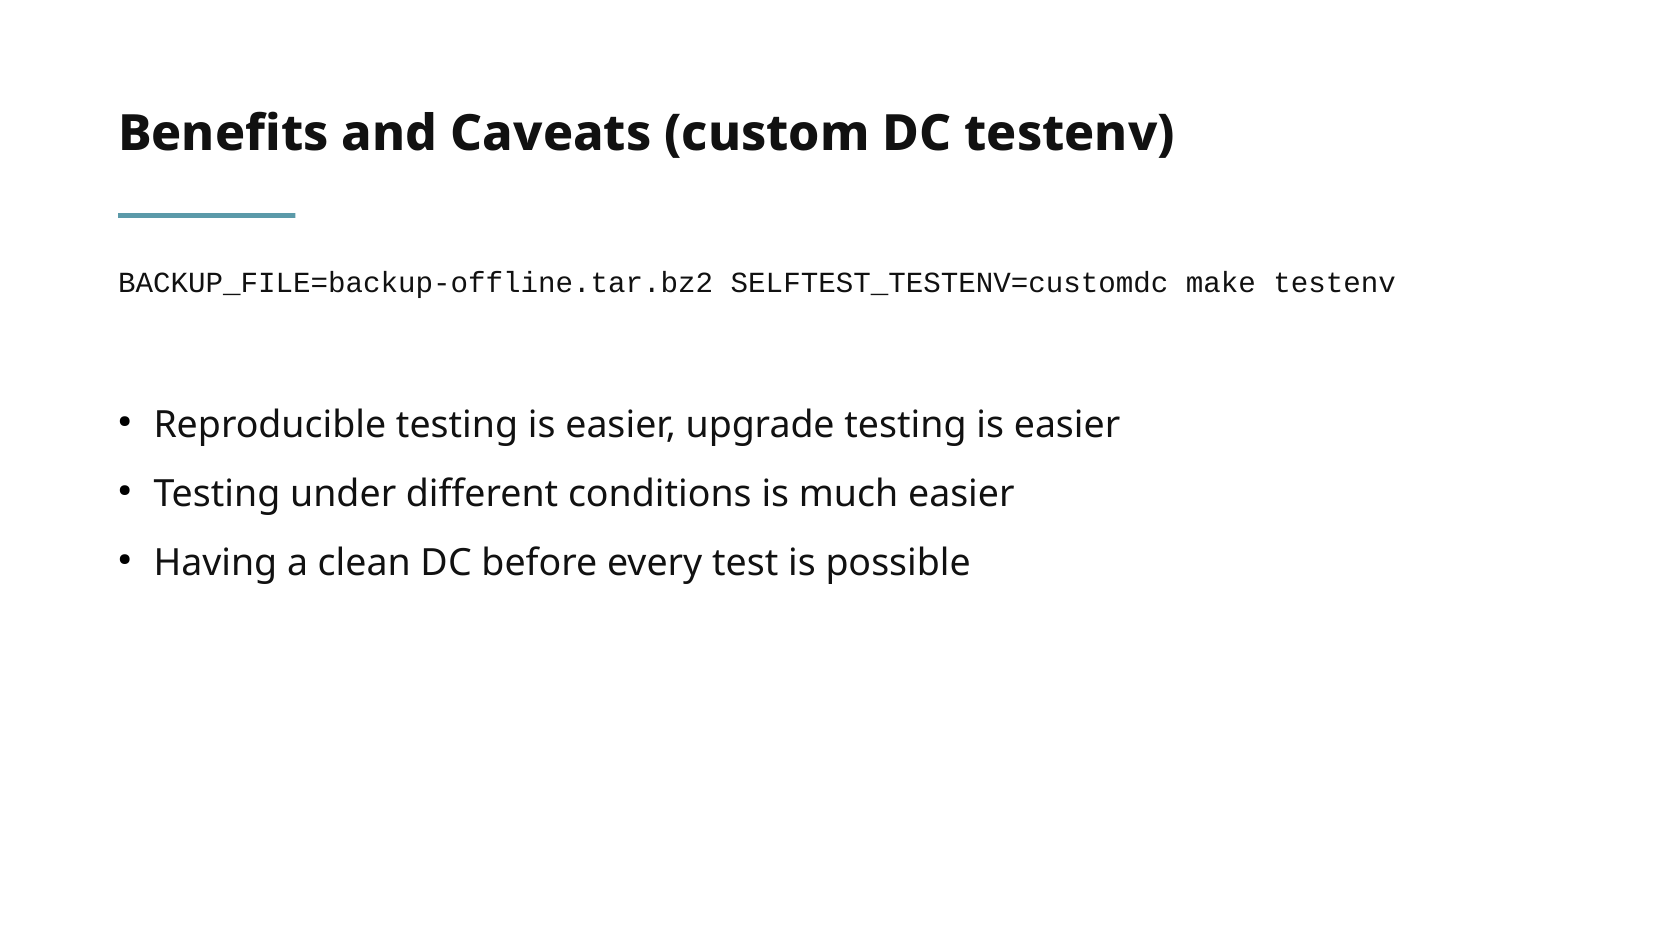

# Benefits and Caveats (custom DC testenv)
BACKUP_FILE=backup-offline.tar.bz2 SELFTEST_TESTENV=customdc make testenv
Reproducible testing is easier, upgrade testing is easier
Testing under different conditions is much easier
Having a clean DC before every test is possible